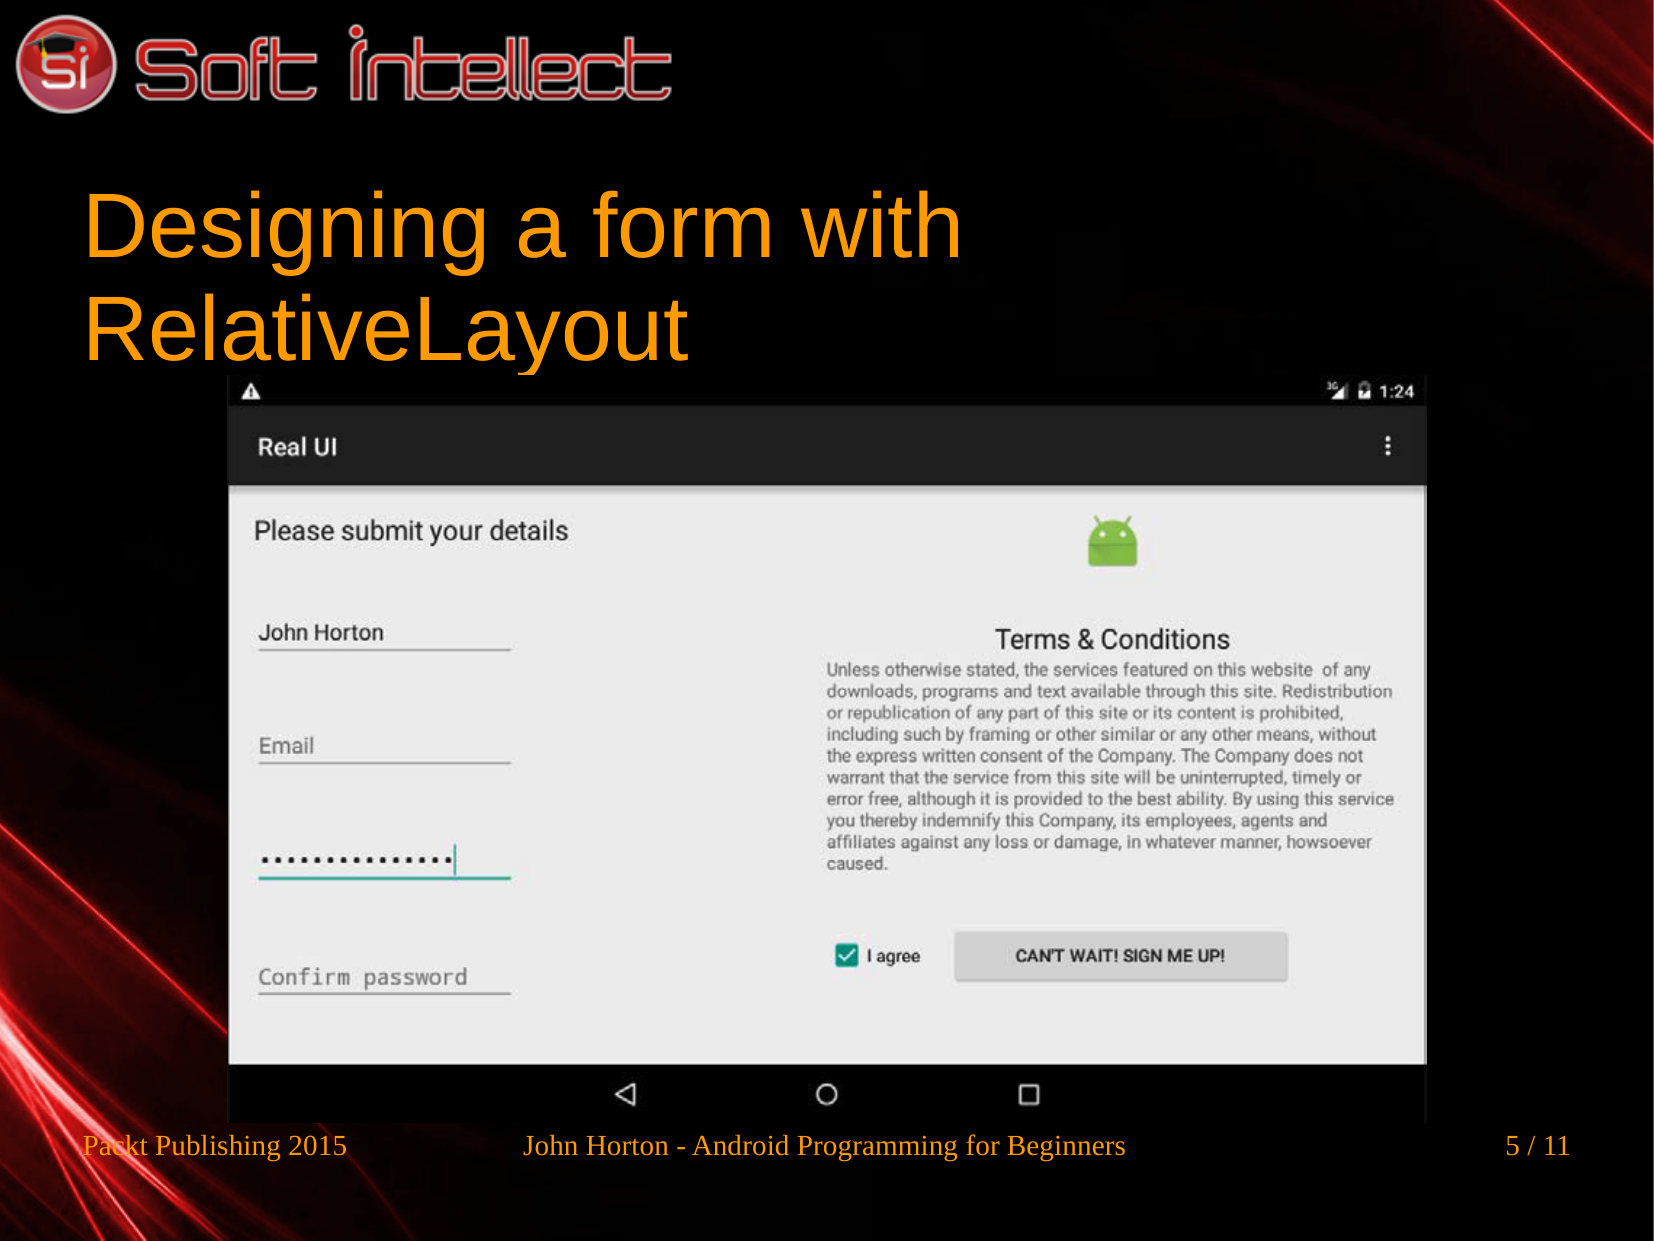

# Designing a form with RelativeLayout
Packt Publishing 2015
John Horton - Android Programming for Beginners
5